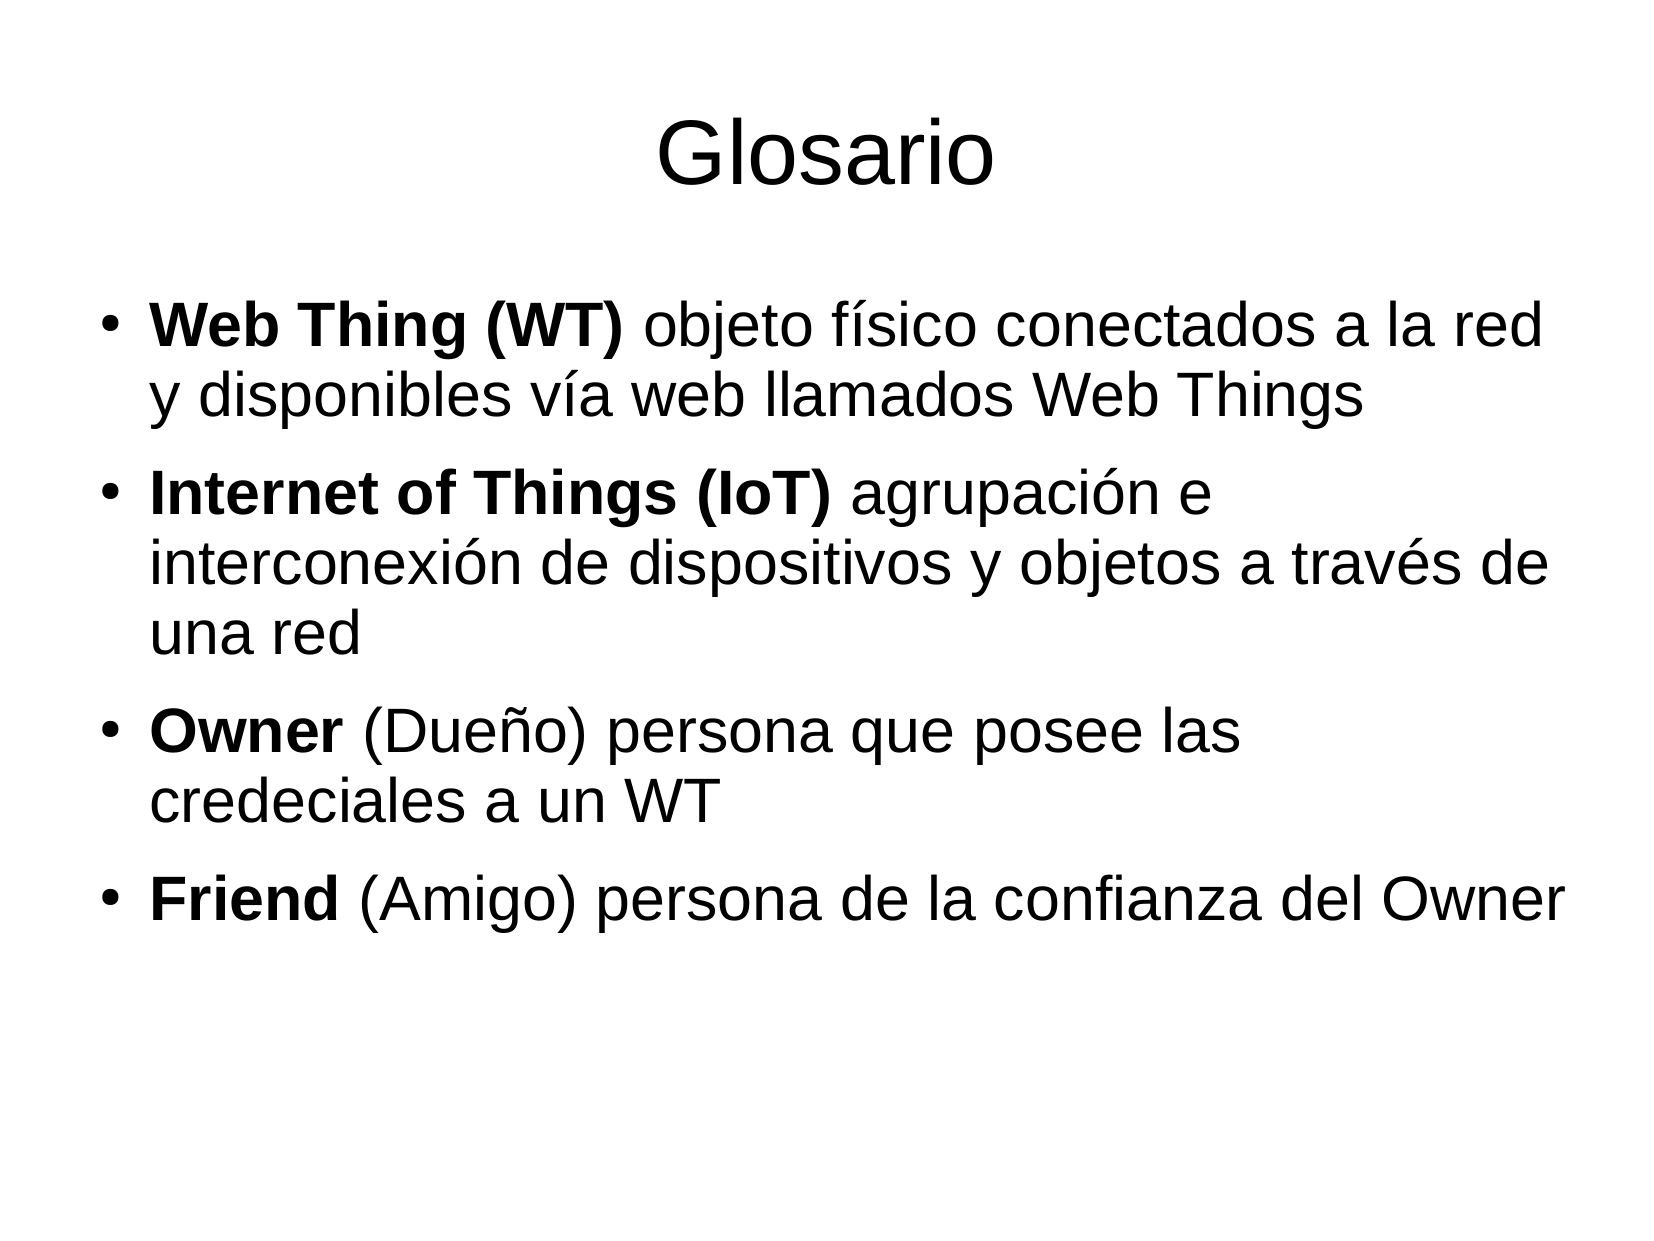

# Glosario
Web Thing (WT) objeto físico conectados a la red y disponibles vía web llamados Web Things
Internet of Things (IoT) agrupación e interconexión de dispositivos y objetos a través de una red
Owner (Dueño) persona que posee las credeciales a un WT
Friend (Amigo) persona de la confianza del Owner